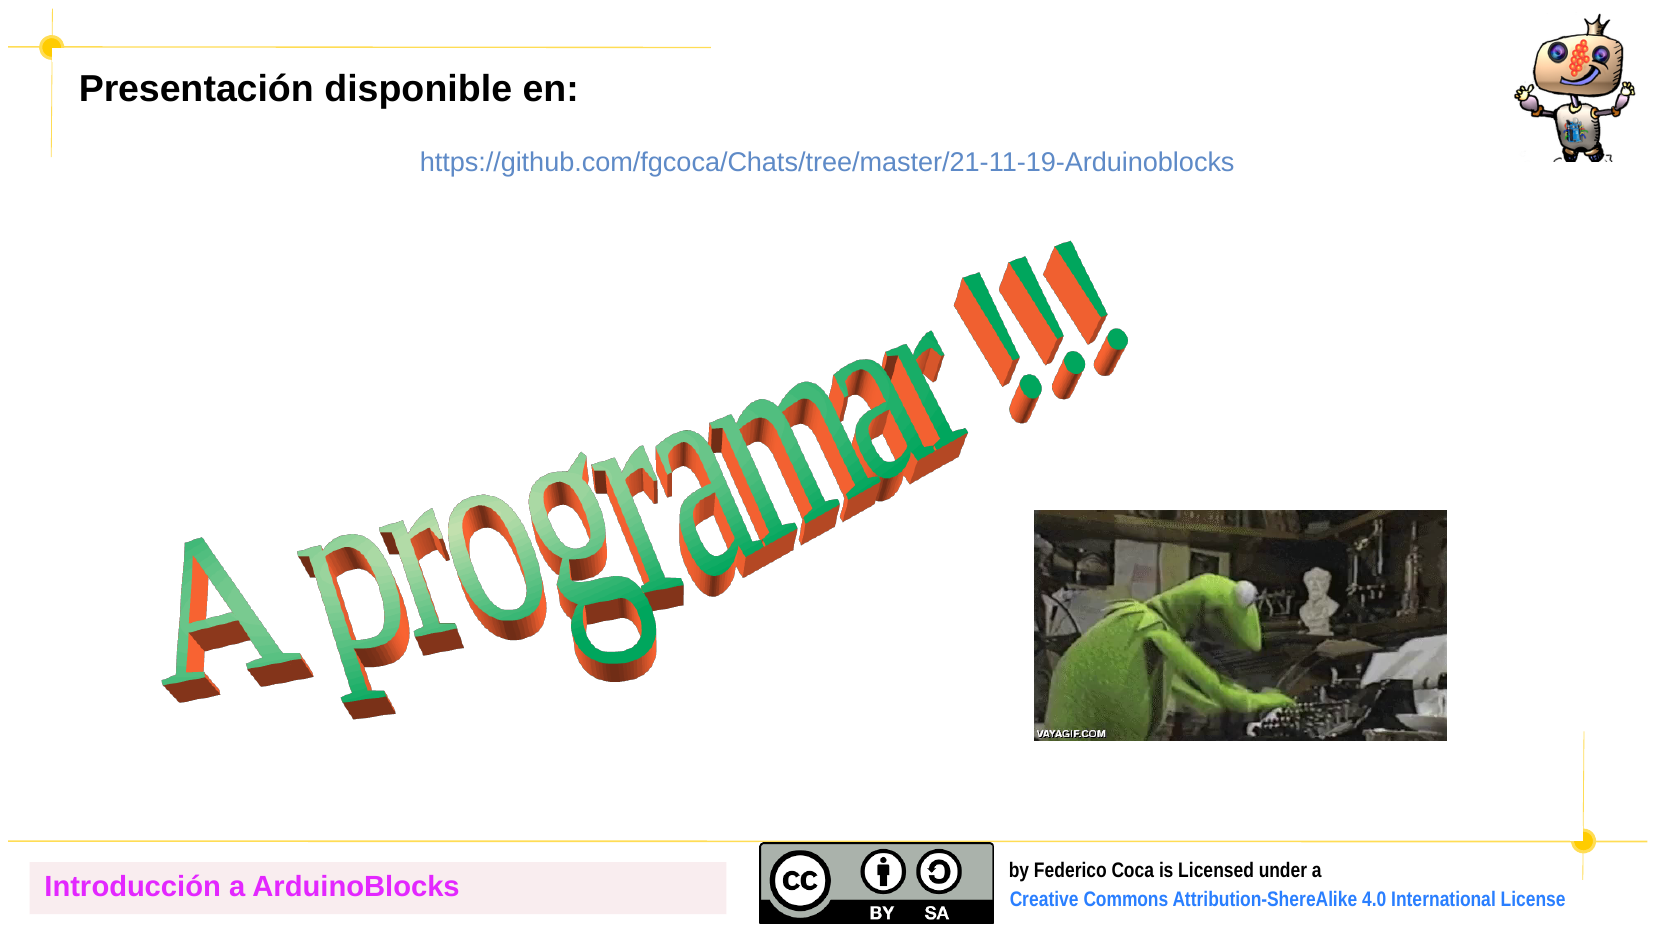

Presentación disponible en:
https://github.com/fgcoca/Chats/tree/master/21-11-19-Arduinoblocks
A programar !!!
Introducción a ArduinoBlocks